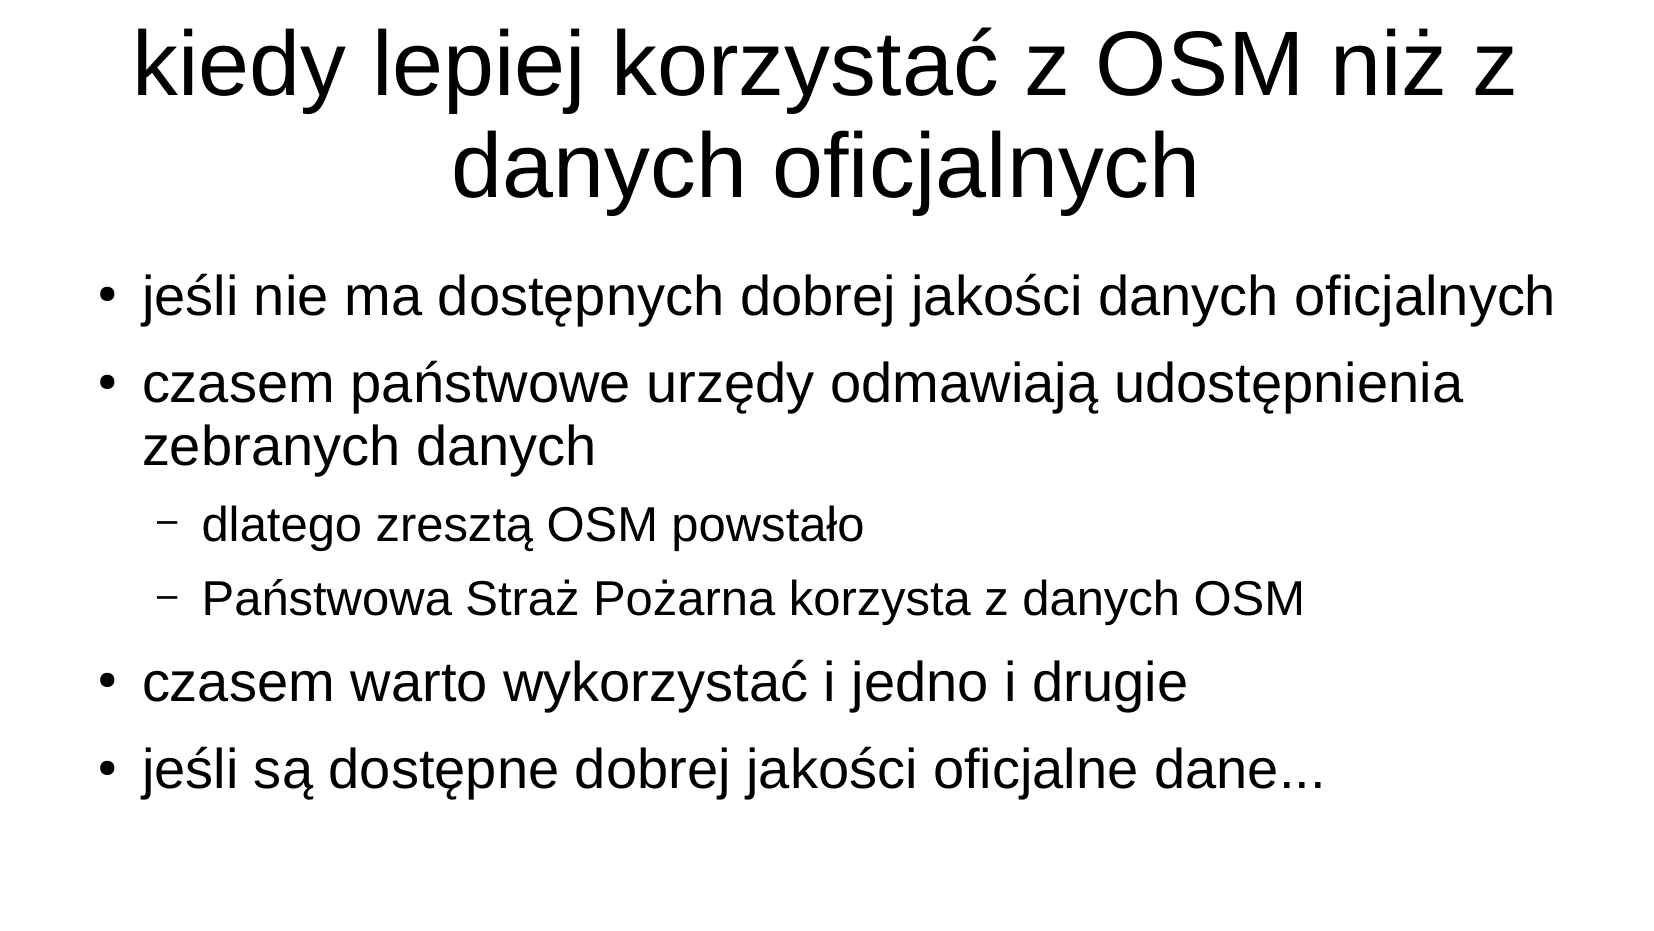

# kiedy lepiej korzystać z OSM niż z danych oficjalnych
jeśli nie ma dostępnych dobrej jakości danych oficjalnych
czasem państwowe urzędy odmawiają udostępnienia zebranych danych
dlatego zresztą OSM powstało
Państwowa Straż Pożarna korzysta z danych OSM
czasem warto wykorzystać i jedno i drugie
jeśli są dostępne dobrej jakości oficjalne dane...